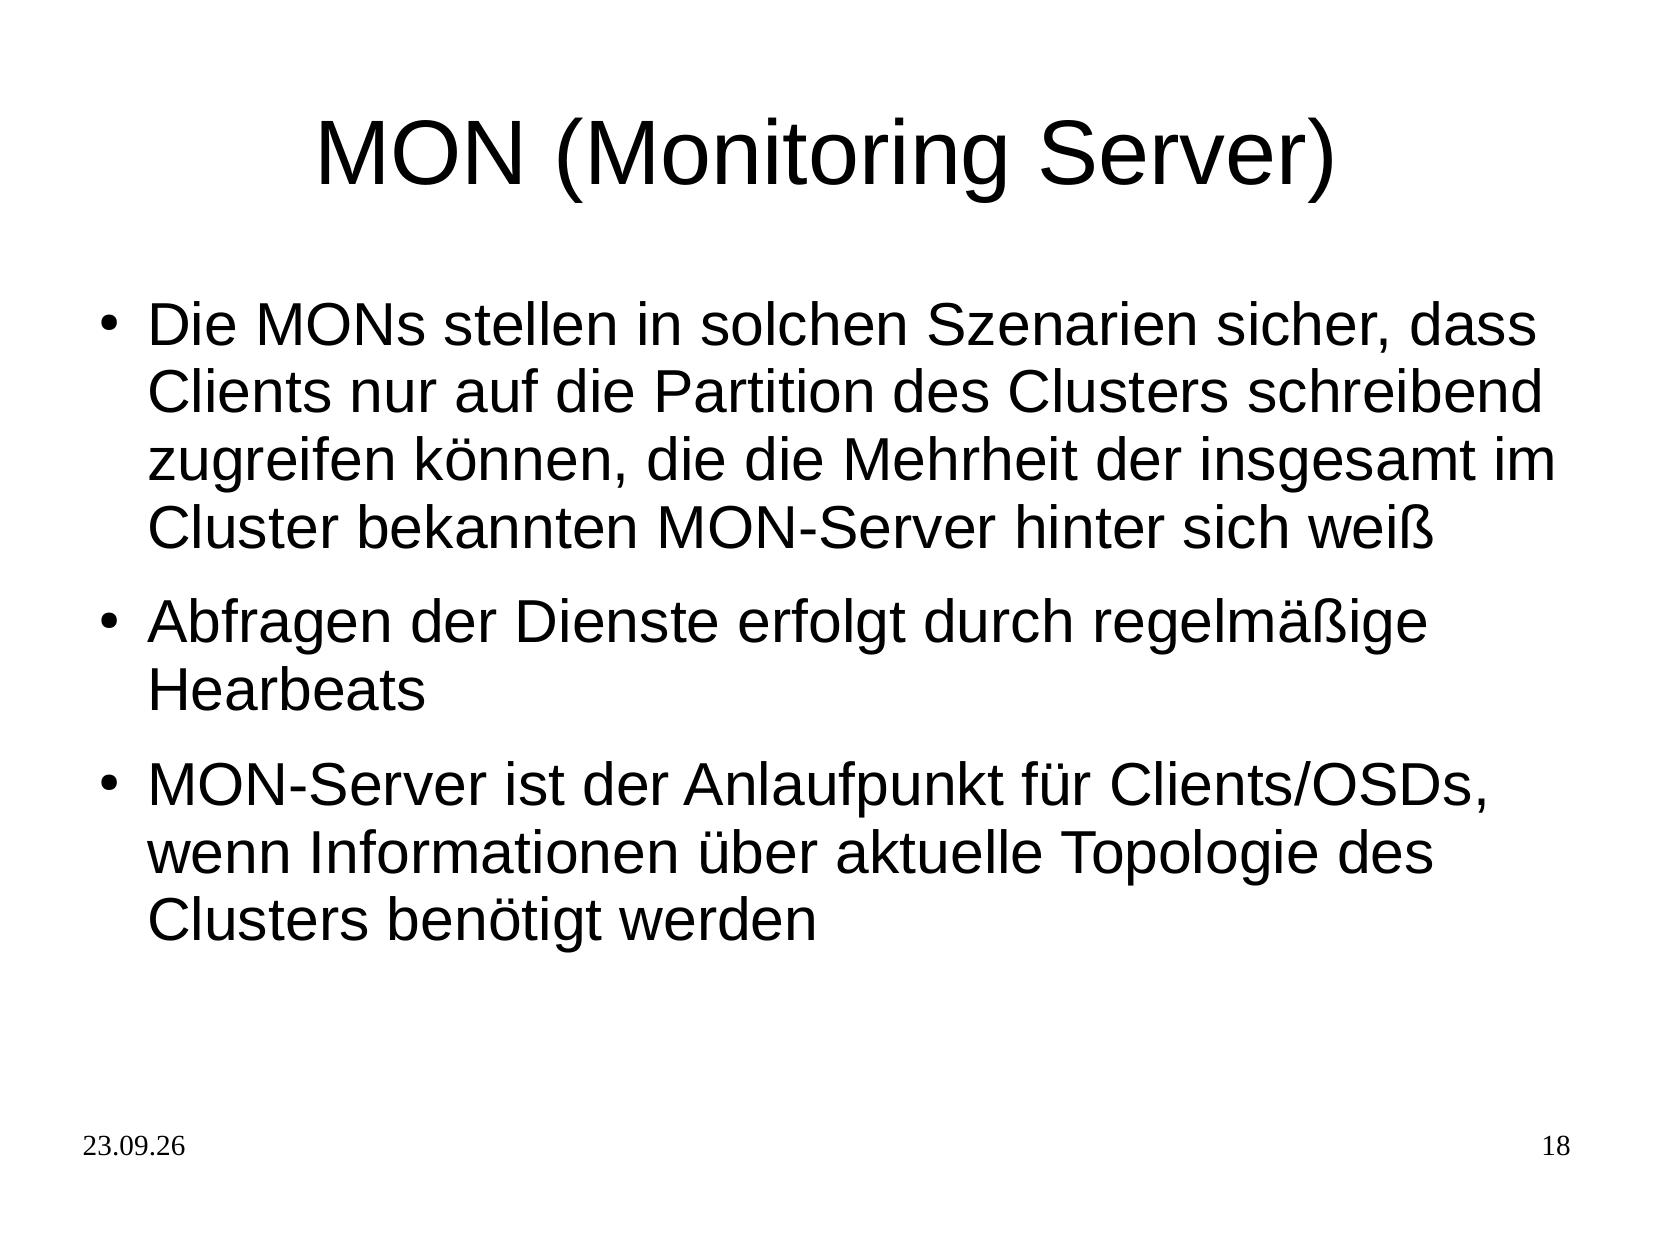

# MON (Monitoring Server)
Die MONs stellen in solchen Szenarien sicher, dass Clients nur auf die Partition des Clusters schreibend zugreifen können, die die Mehrheit der insgesamt im Cluster bekannten MON-Server hinter sich weiß
Abfragen der Dienste erfolgt durch regelmäßige Hearbeats
MON-Server ist der Anlaufpunkt für Clients/OSDs, wenn Informationen über aktuelle Topologie des Clusters benötigt werden
18